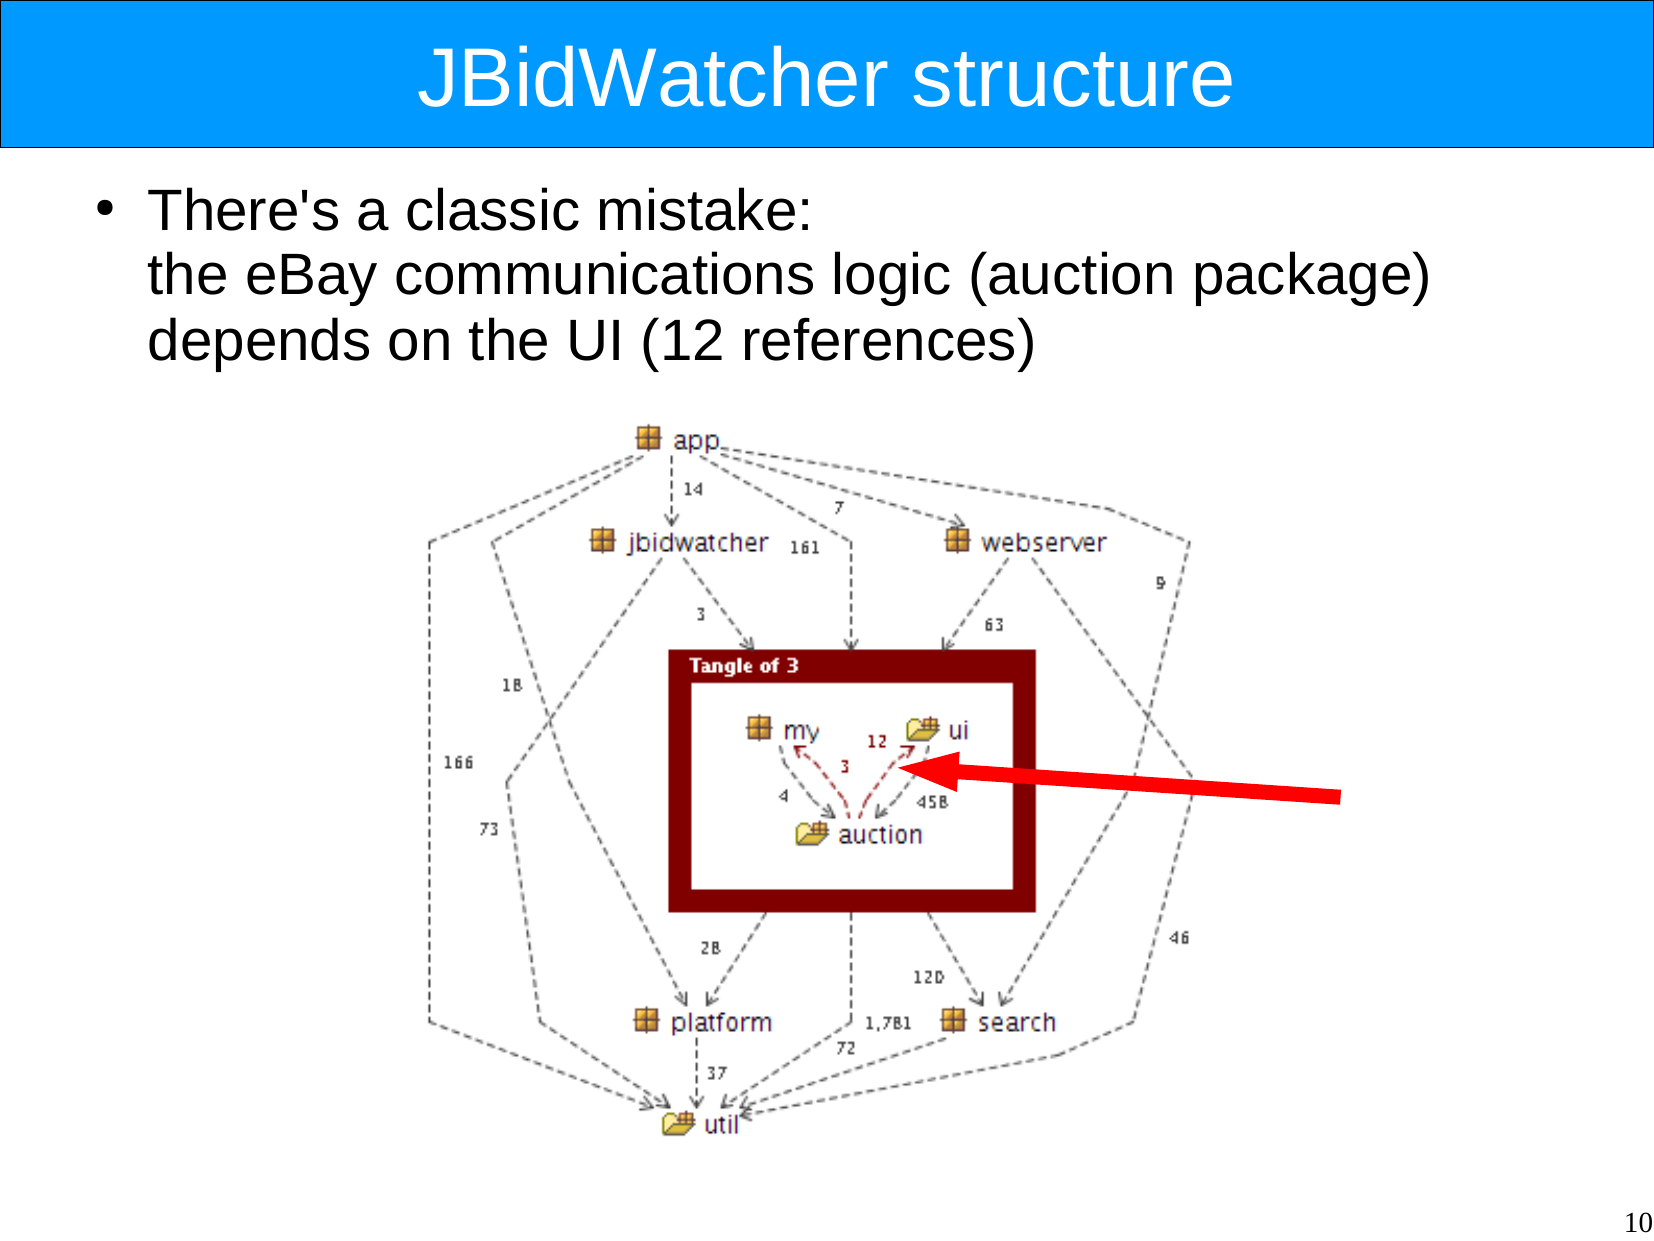

# JBidWatcher structure
There's a classic mistake:
the eBay communications logic (auction package) depends on the UI (12 references)
10